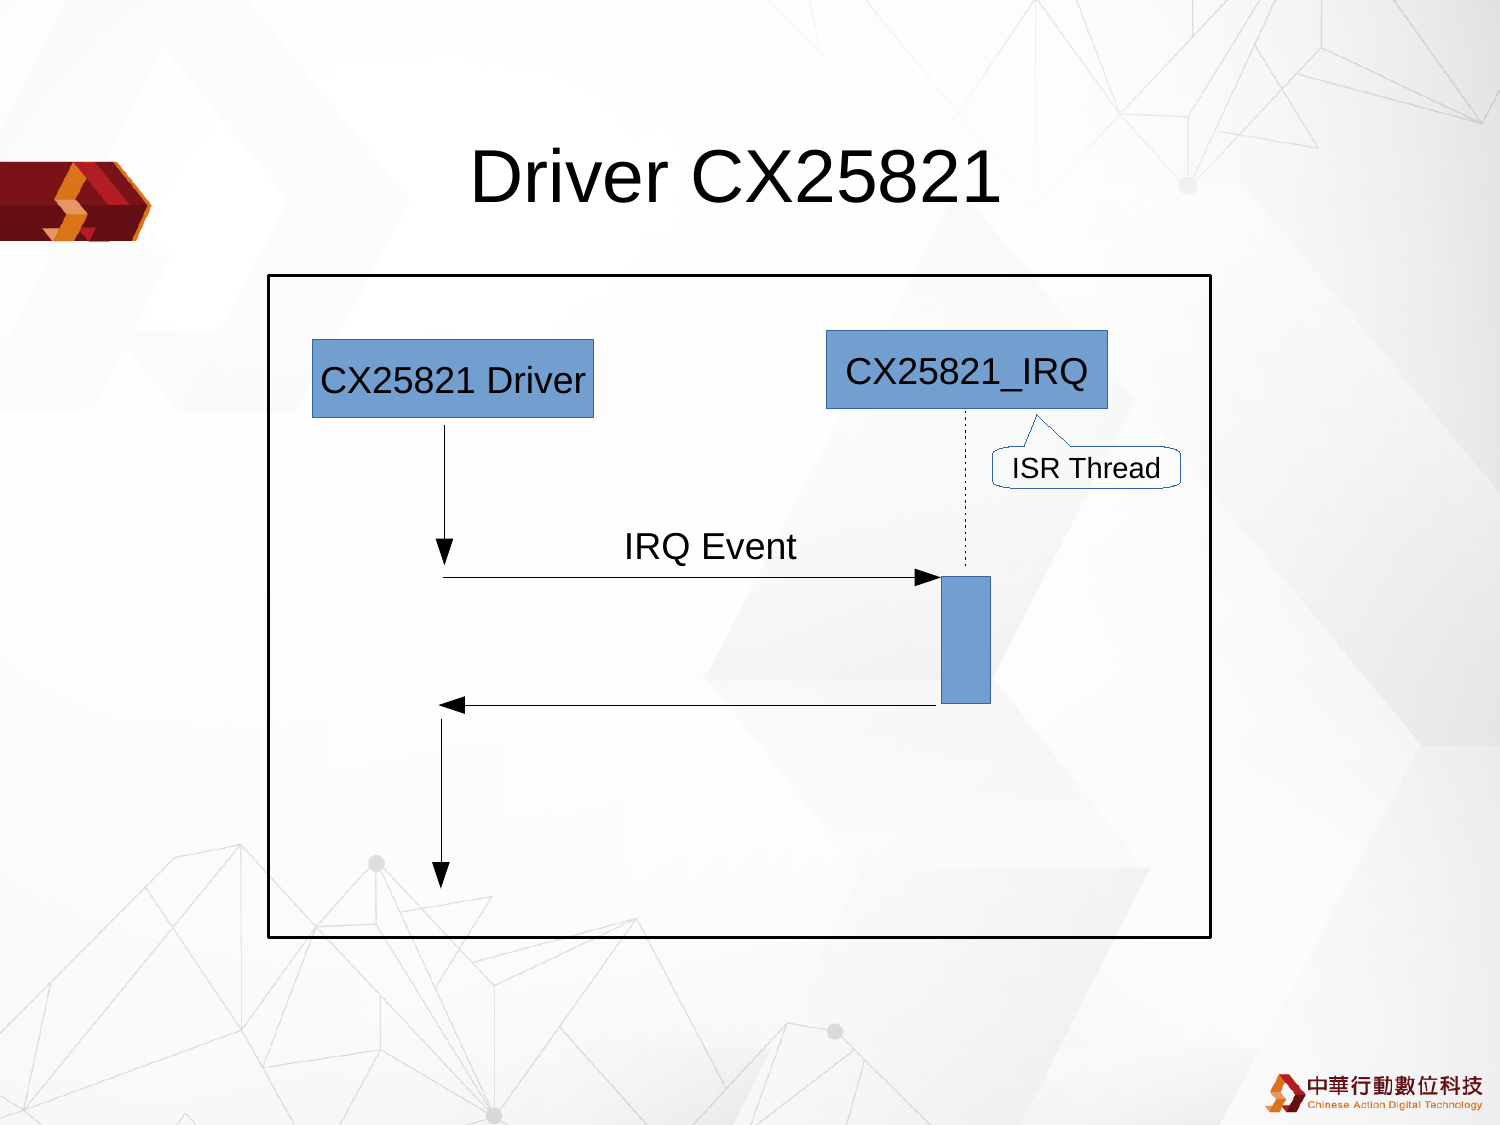

# Driver CX25821
CX25821_IRQ
CX25821 Driver
ISR Thread
IRQ Event